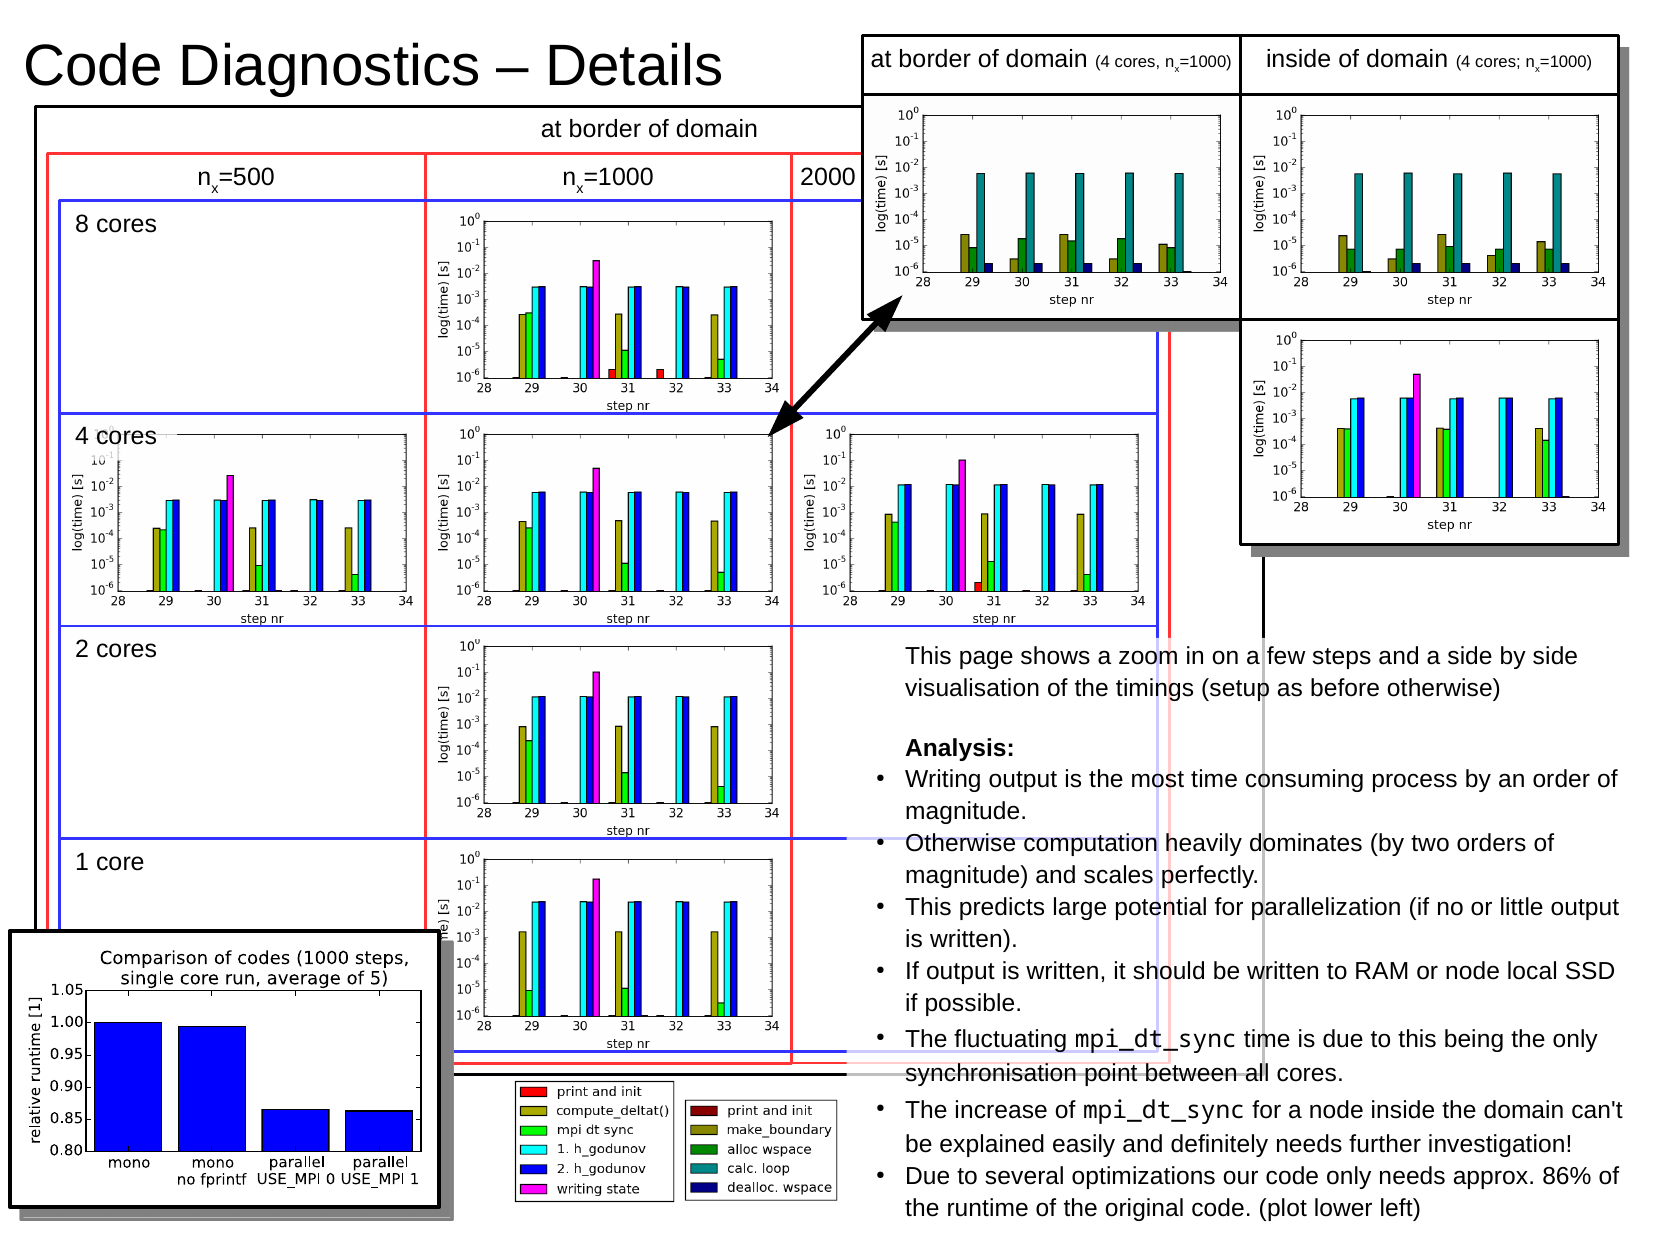

# Code Diagnostics – Details
at border of domain (4 cores, nx=1000)
inside of domain (4 cores; nx=1000)
at border of domain
nx=500
nx=1000
2000
8 cores
4 cores
2 cores
1 core
This page shows a zoom in on a few steps and a side by side visualisation of the timings (setup as before otherwise)
Analysis:
Writing output is the most time consuming process by an order of magnitude.
Otherwise computation heavily dominates (by two orders of magnitude) and scales perfectly.
This predicts large potential for parallelization (if no or little output is written).
If output is written, it should be written to RAM or node local SSD if possible.
The fluctuating mpi_dt_sync time is due to this being the only synchronisation point between all cores.
The increase of mpi_dt_sync for a node inside the domain can't be explained easily and definitely needs further investigation!
Due to several optimizations our code only needs approx. 86% of the runtime of the original code. (plot lower left)